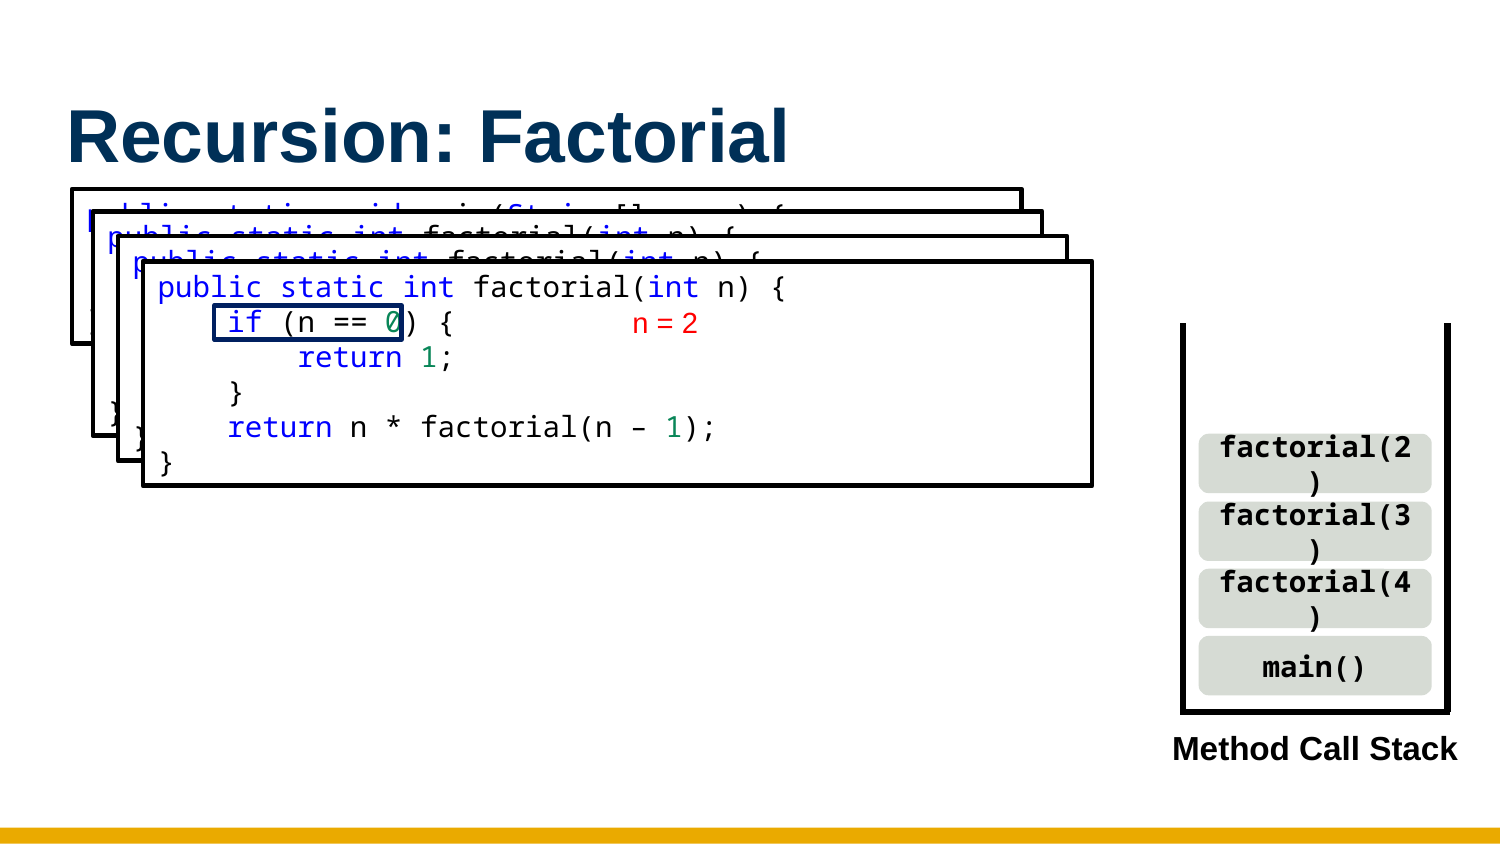

# Recursion: Factorial
public static void main(String[] args) {
   int x = 4;
 System.out.println(factorial(x));
}
public static int factorial(int n) {
    if (n == 0) {
    return 1;
    }
    return n * factorial(n – 1);
}
public static int factorial(int n) {
    if (n == 0) {
    return 1;
    }
    return n * factorial(n – 1);
}
n = 4
public static int factorial(int n) {
    if (n == 0) {
    return 1;
    }
    return n * factorial(n – 1);
}
n = 3
n = 2
factorial(2)
factorial(3)
factorial(4)
main()
Method Call Stack